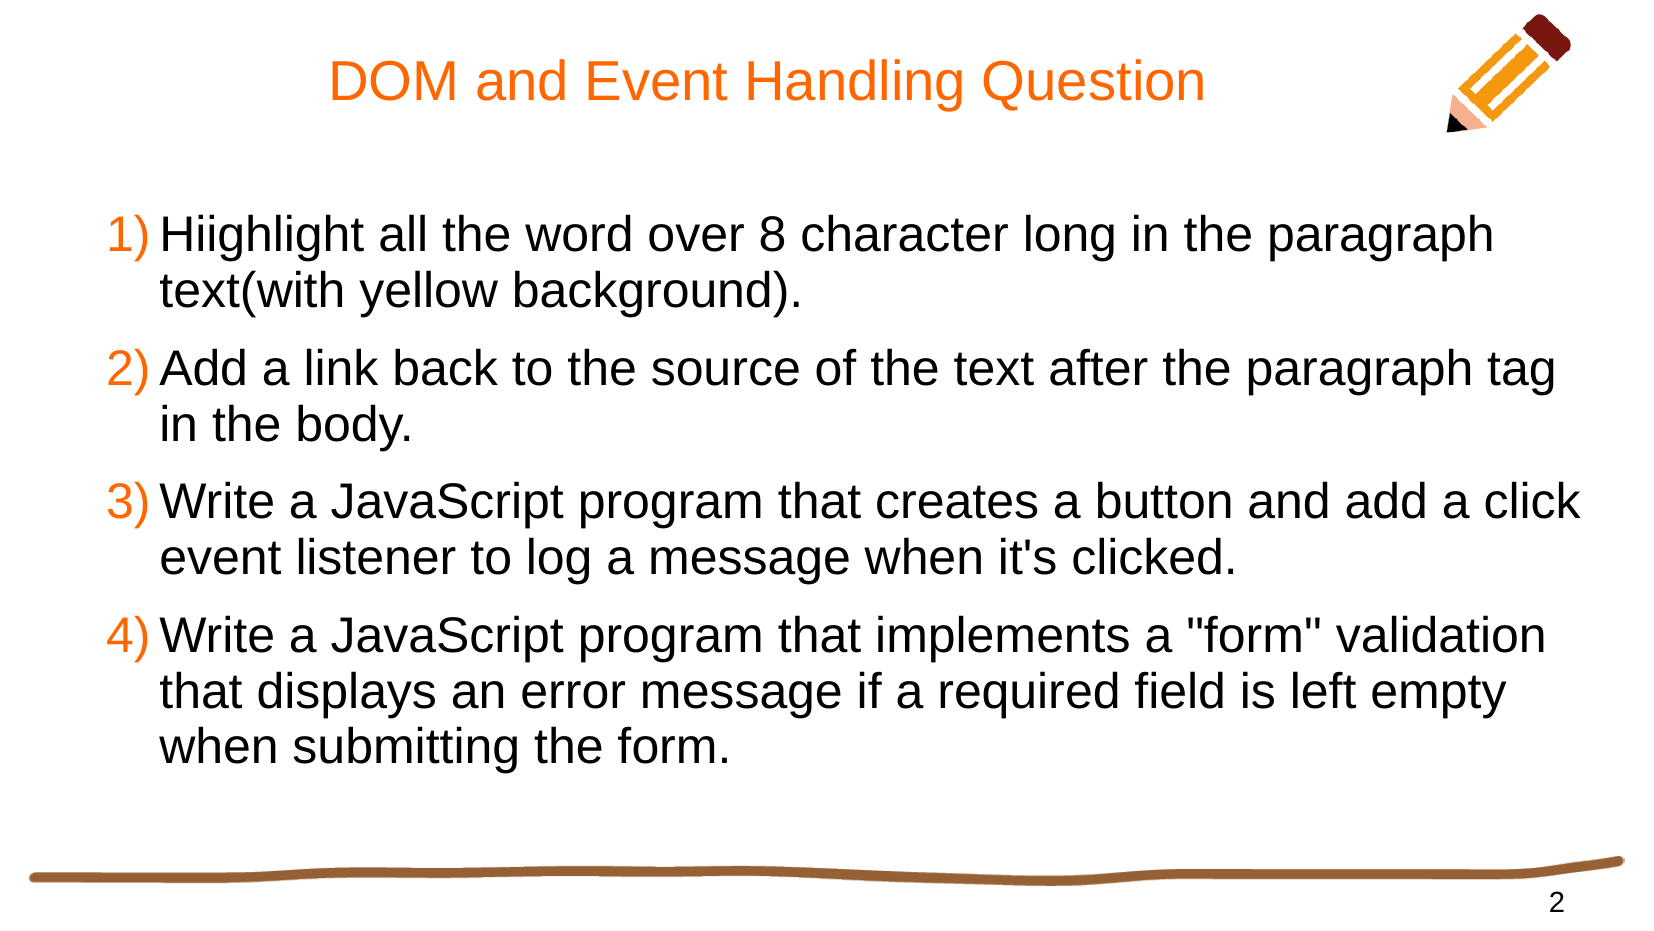

# DOM and Event Handling Question
Hiighlight all the word over 8 character long in the paragraph text(with yellow background).
Add a link back to the source of the text after the paragraph tag in the body.
Write a JavaScript program that creates a button and add a click event listener to log a message when it's clicked.
Write a JavaScript program that implements a "form" validation that displays an error message if a required field is left empty when submitting the form.
2